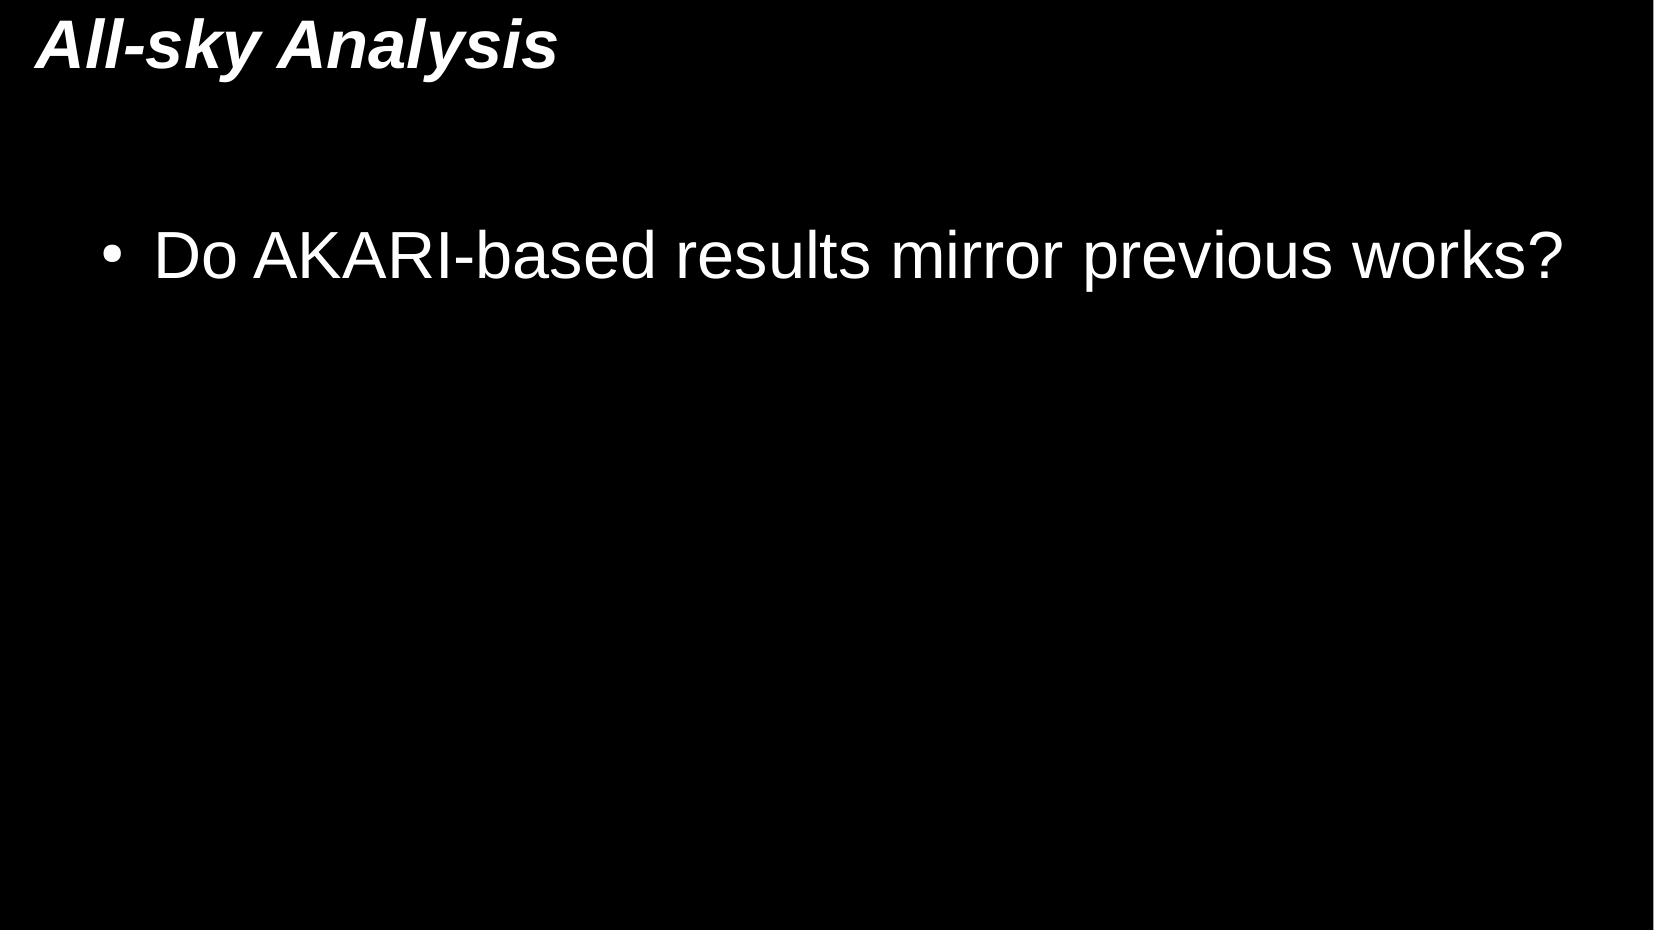

# All-sky Analysis
Do AKARI-based results mirror previous works?